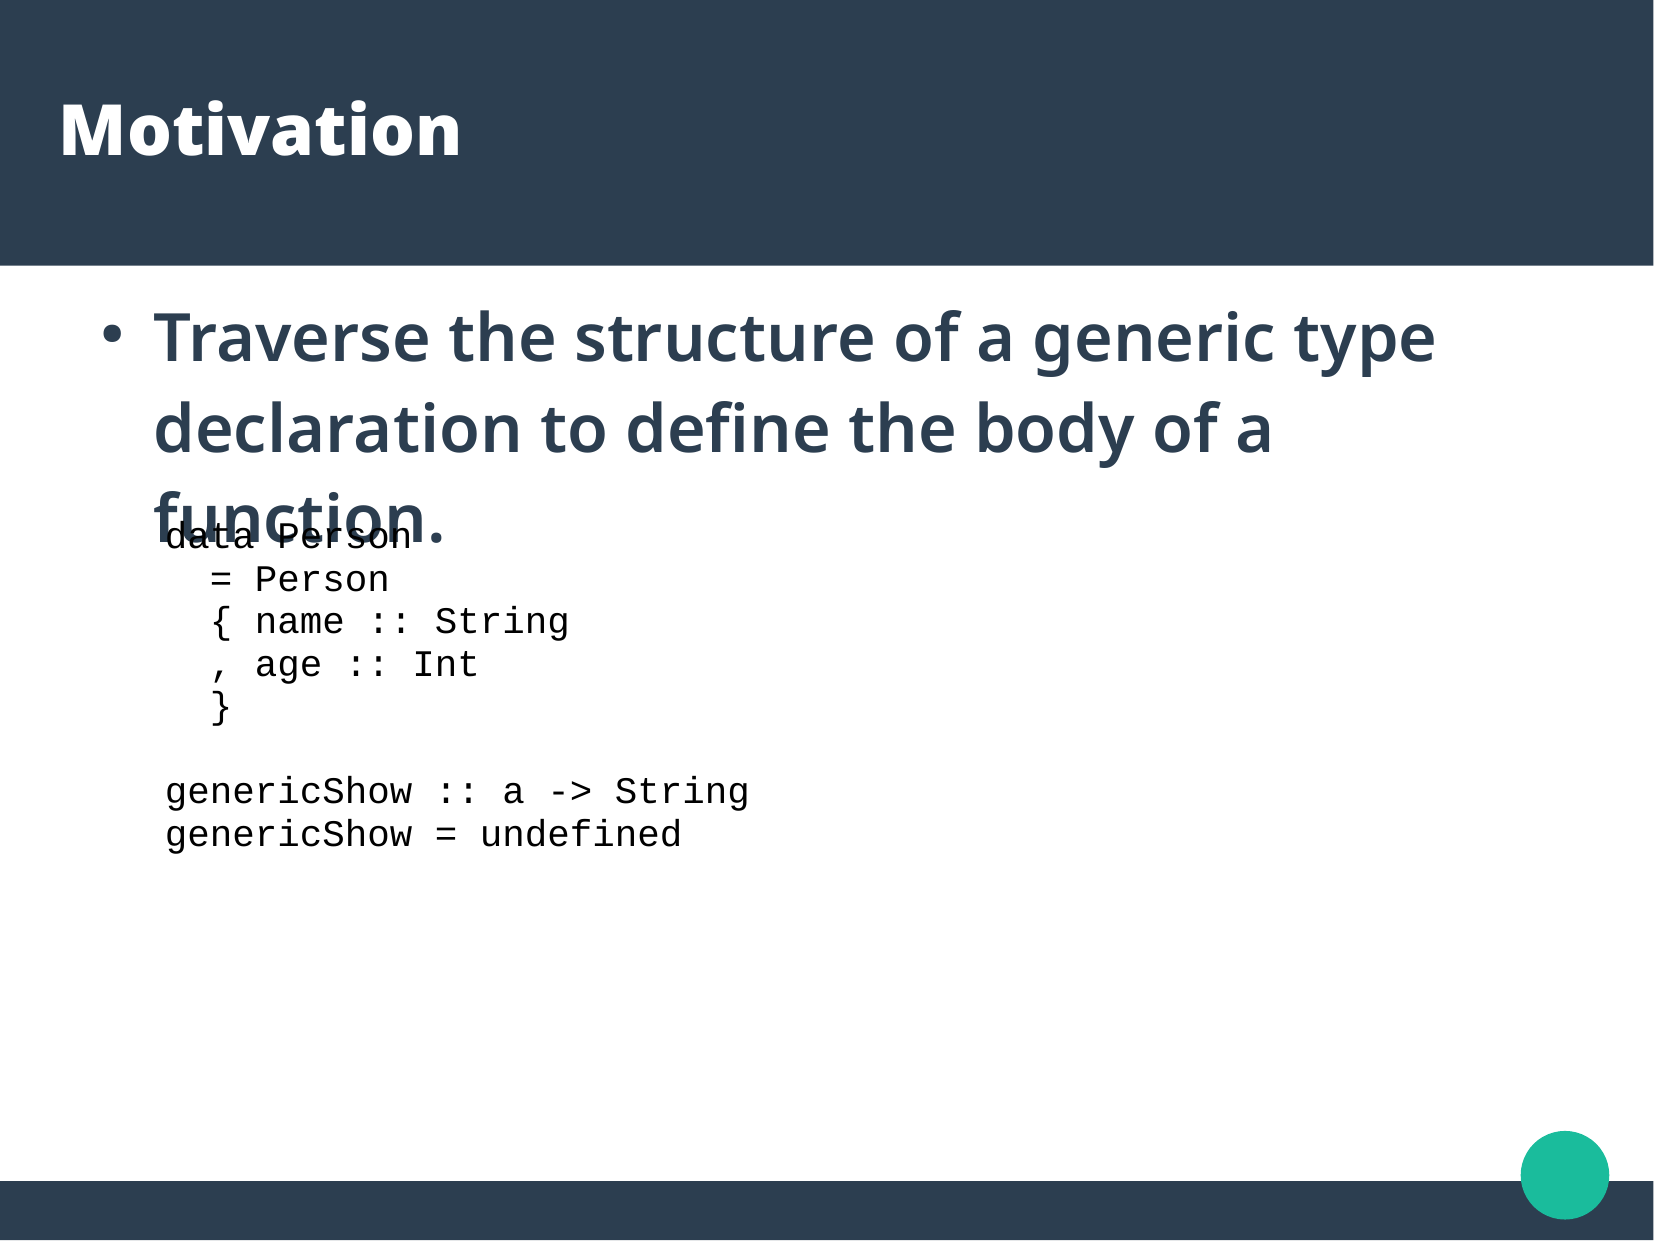

# Motivation
Traverse the structure of a generic type declaration to define the body of a function.
data Person
 = Person
 { name :: String
 , age :: Int
 }
genericShow :: a -> String
genericShow = undefined